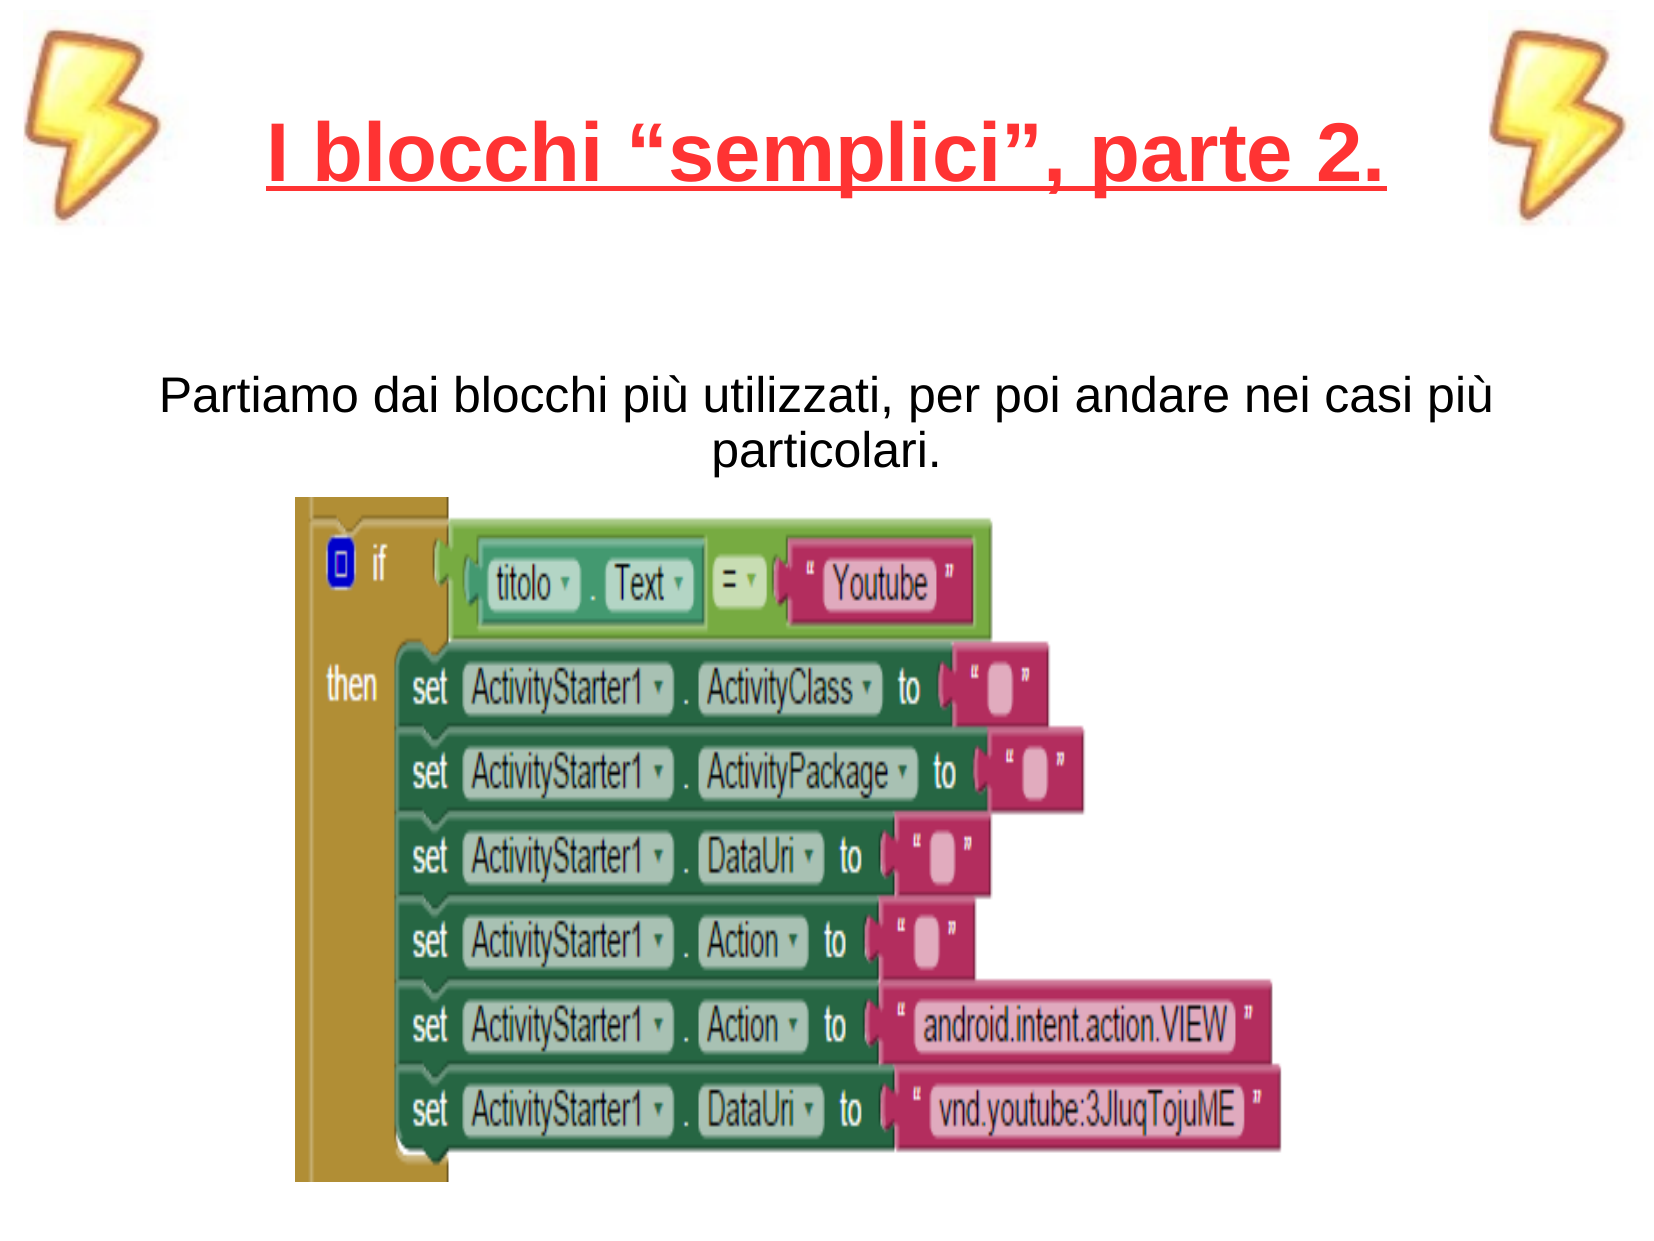

# I blocchi “semplici”, parte 2.
Partiamo dai blocchi più utilizzati, per poi andare nei casi più particolari.